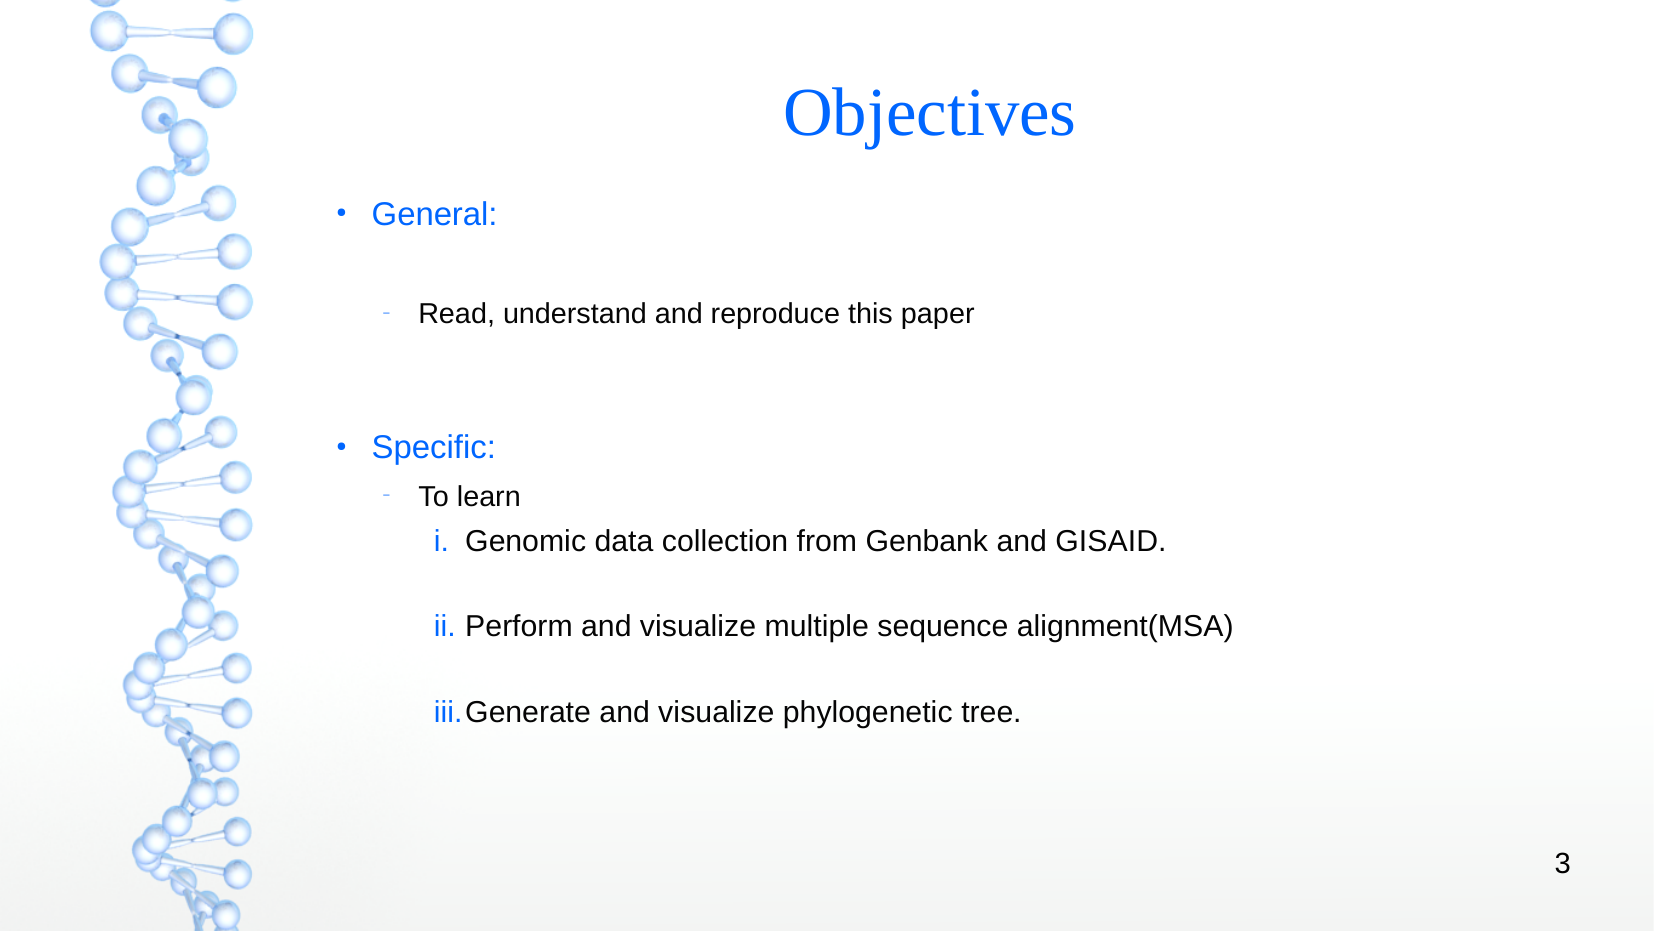

# Objectives
General:
Read, understand and reproduce this paper
Specific:
To learn
Genomic data collection from Genbank and GISAID.
Perform and visualize multiple sequence alignment(MSA)
Generate and visualize phylogenetic tree.
3